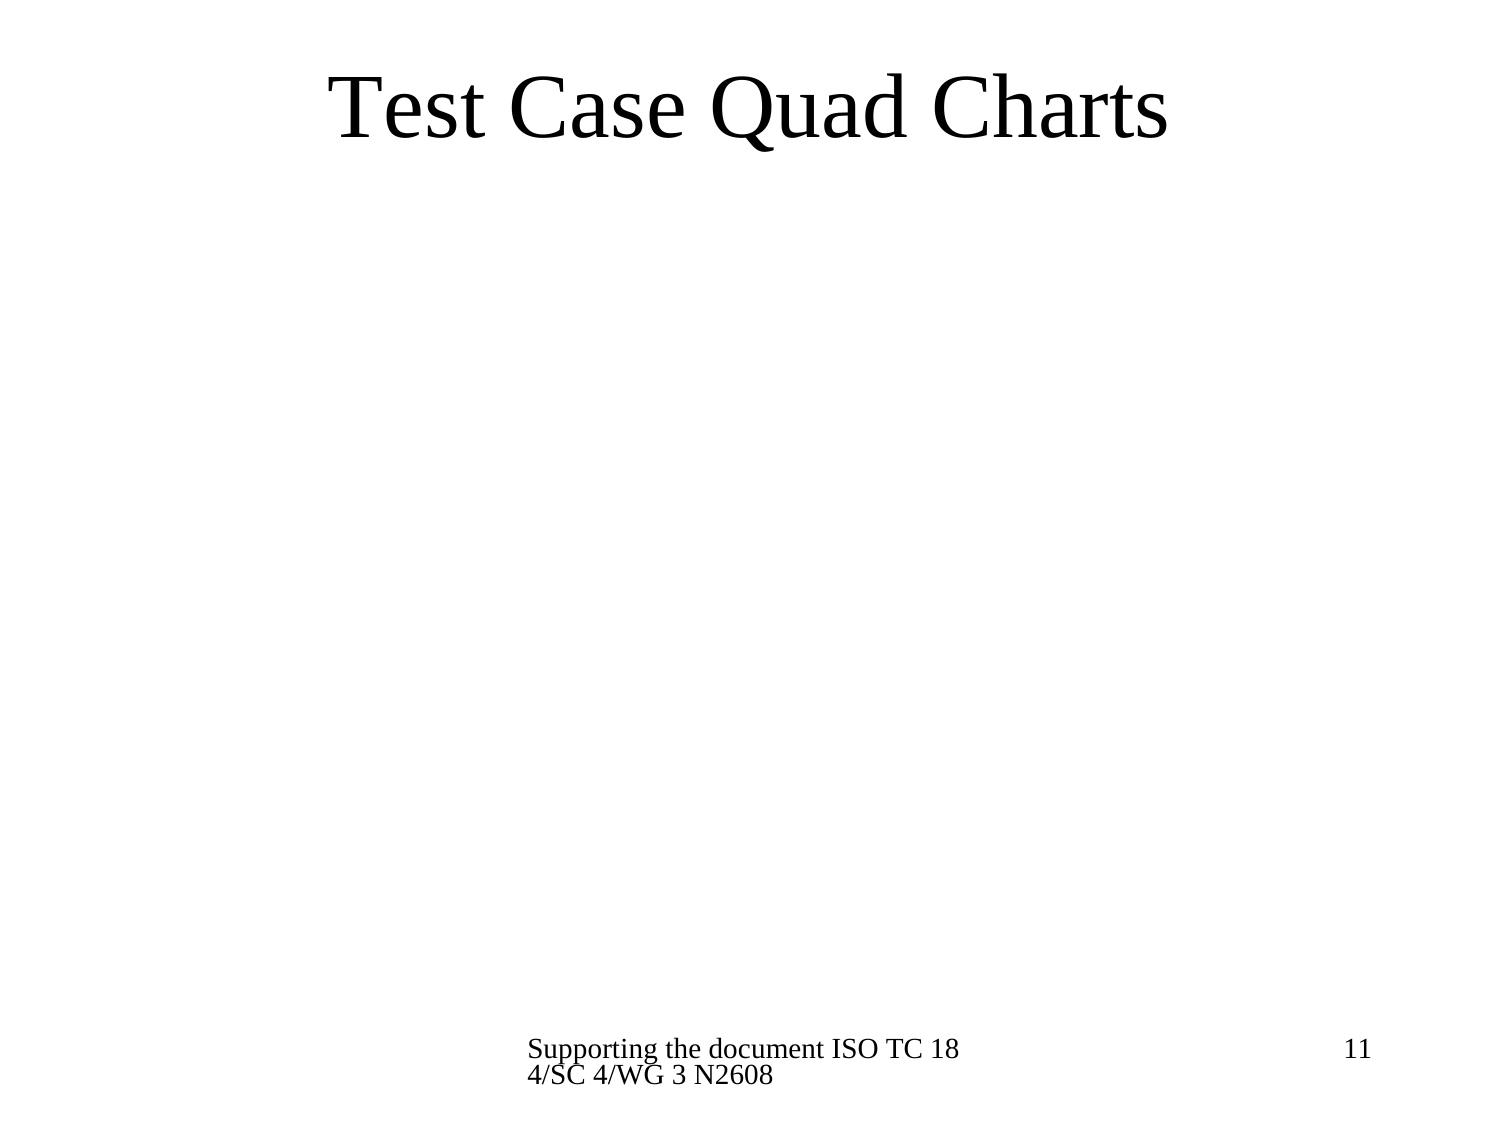

# Test Case Quad Charts
Supporting the document ISO TC 184/SC 4/WG 3 N2608
11